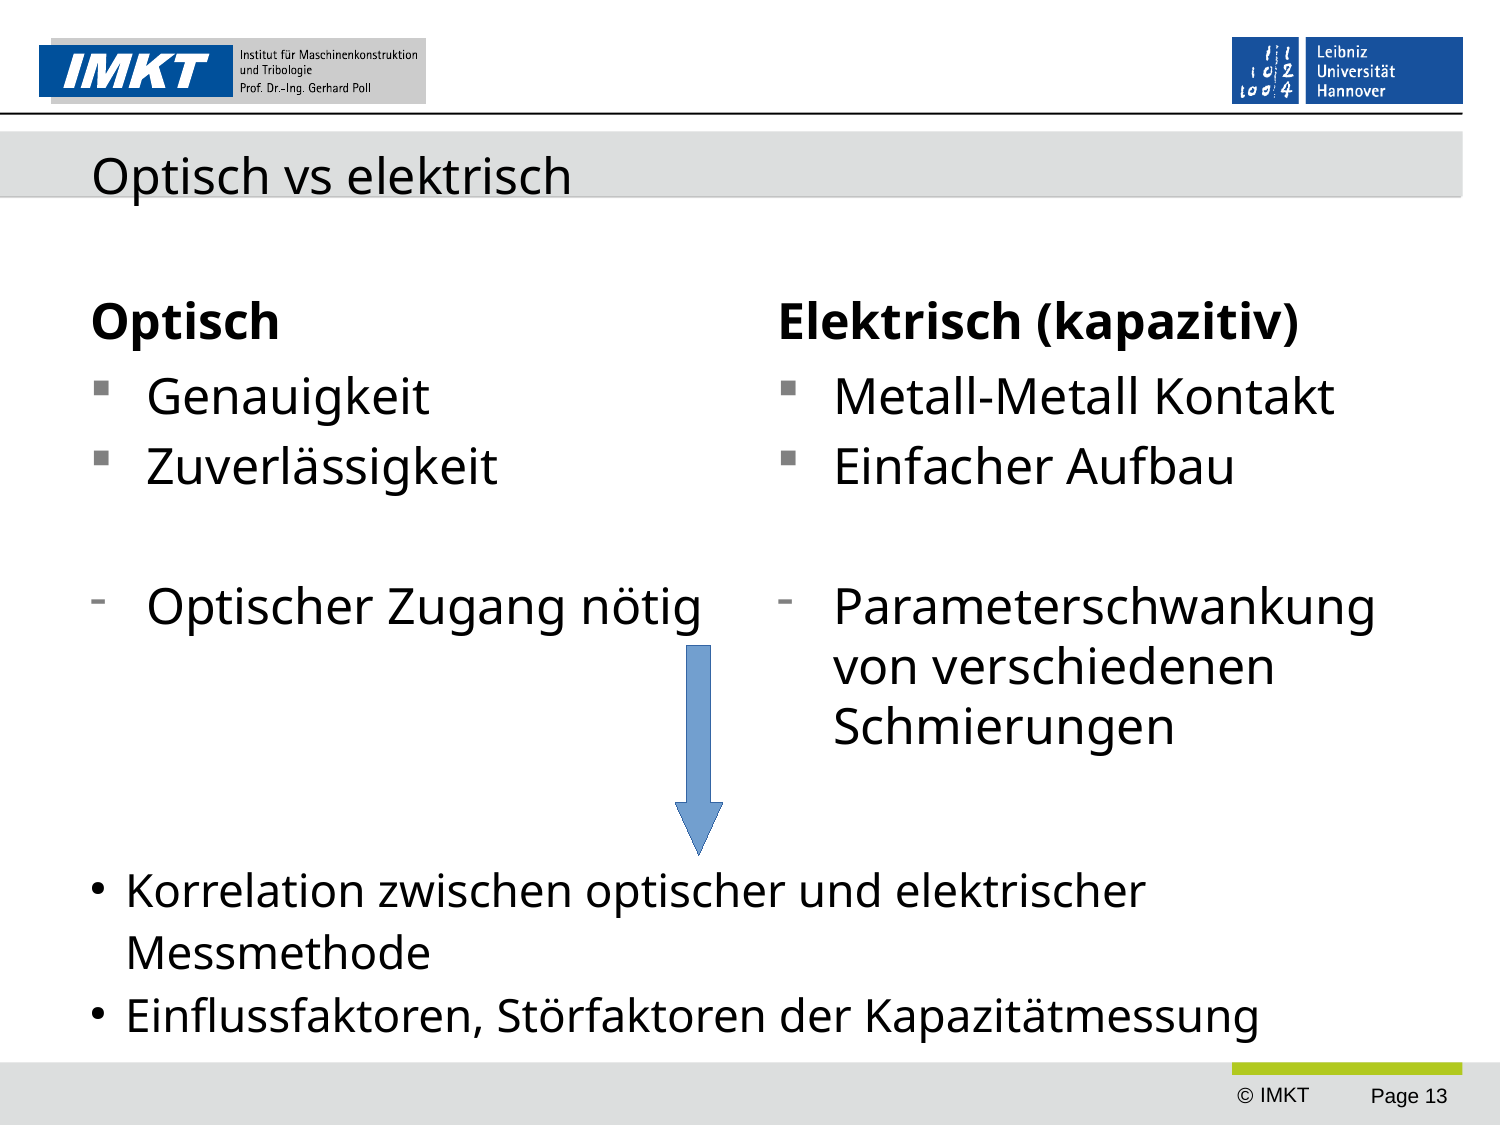

# Optisch vs elektrisch
Optisch
Elektrisch (kapazitiv)
Genauigkeit
Zuverlässigkeit
Optischer Zugang nötig
Metall-Metall Kontakt
Einfacher Aufbau
Parameterschwankung von verschiedenen Schmierungen
Korrelation zwischen optischer und elektrischer Messmethode
Einflussfaktoren, Störfaktoren der Kapazitätmessung